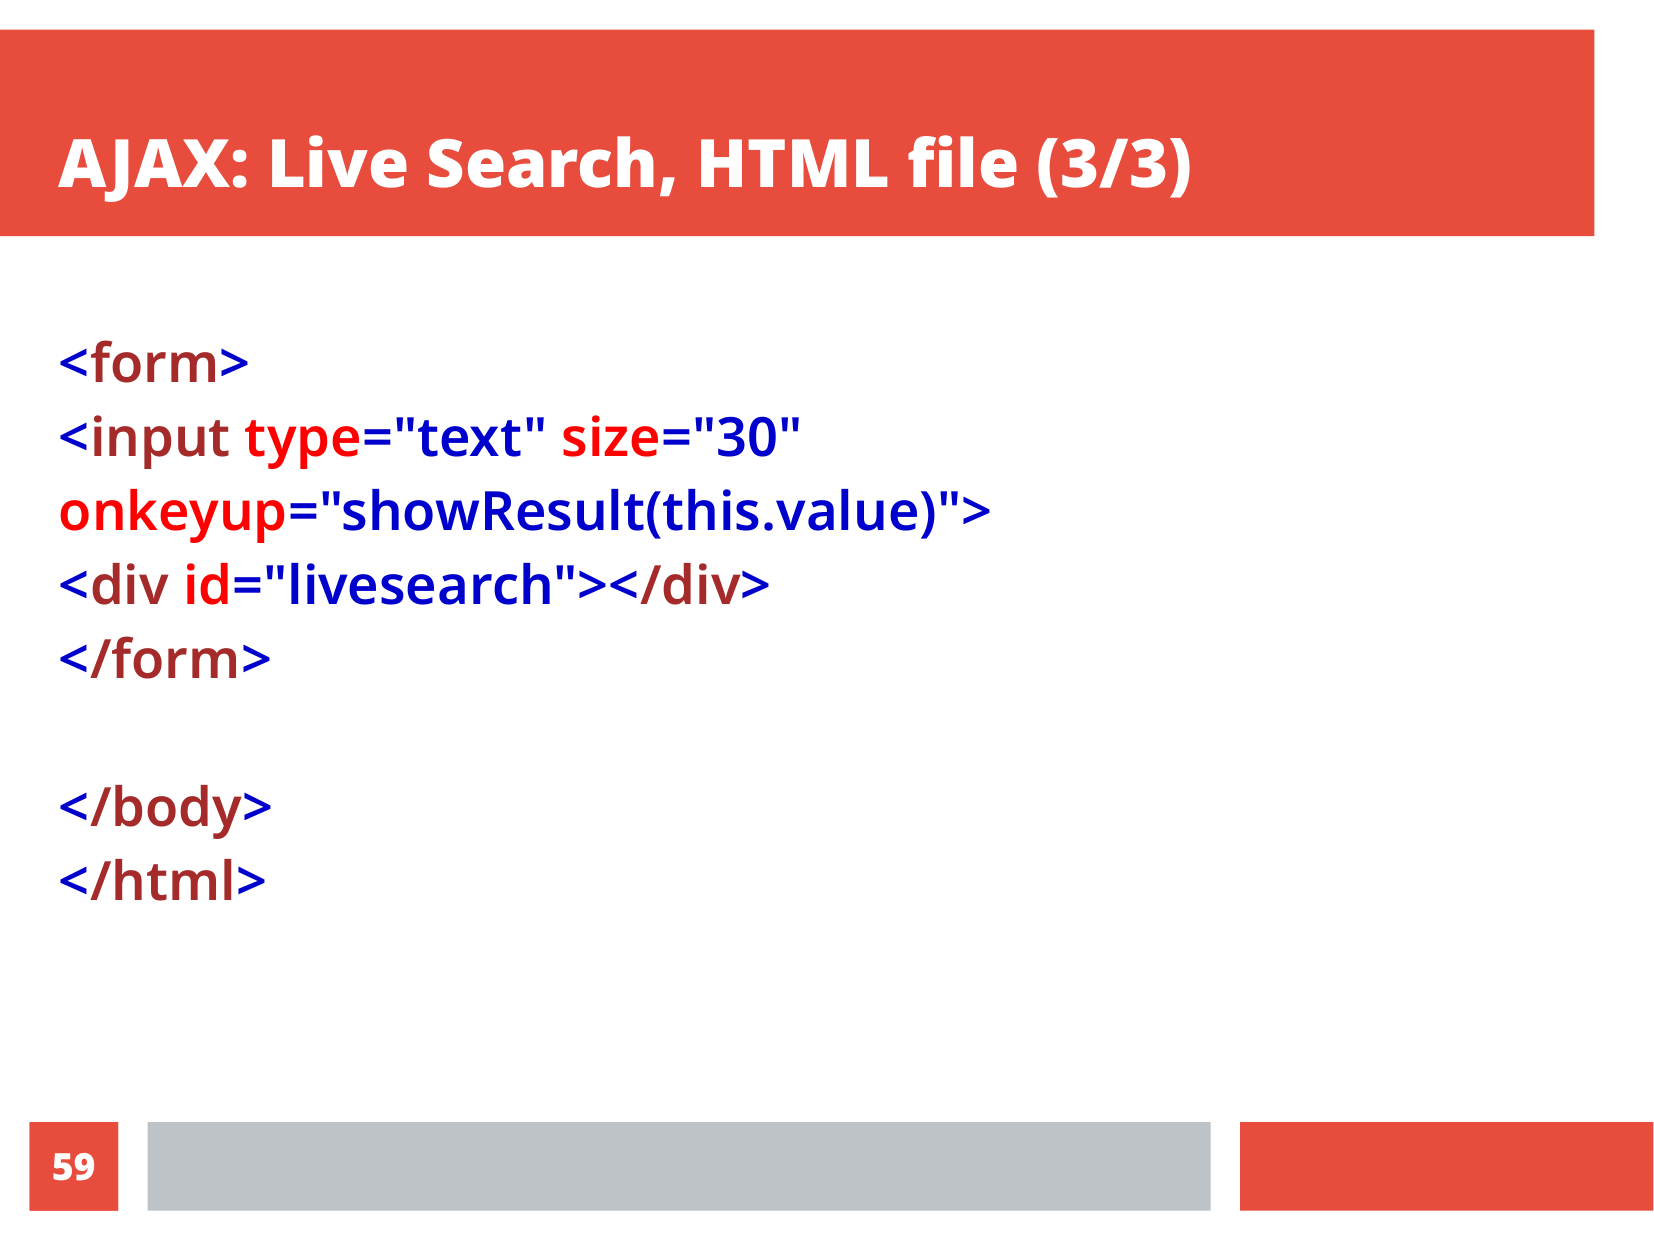

# AJAX: Live Search, HTML file (3/3)
<form>
<input type="text" size="30" onkeyup="showResult(this.value)">
<div id="livesearch"></div>
</form>
</body>
</html>
59